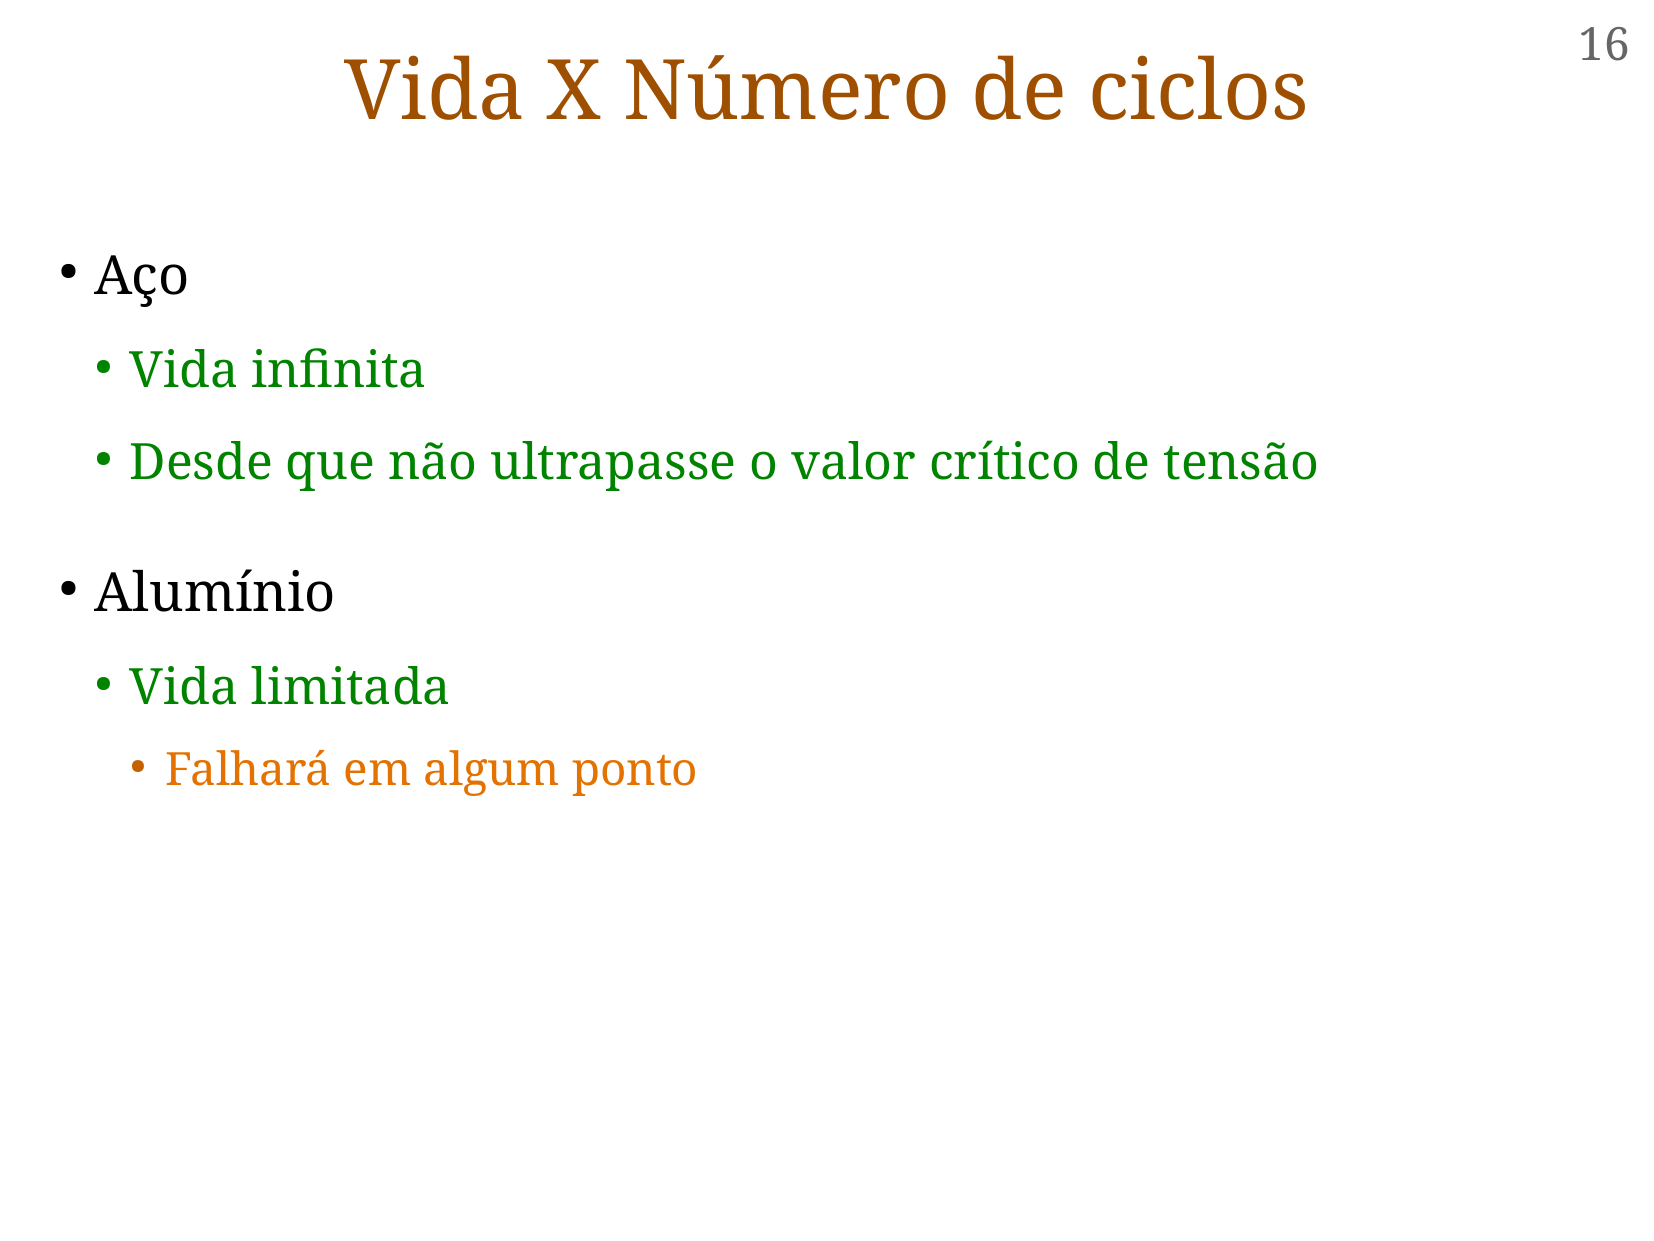

16
# Vida X Número de ciclos
Aço
Vida infinita
Desde que não ultrapasse o valor crítico de tensão
Alumínio
Vida limitada
Falhará em algum ponto